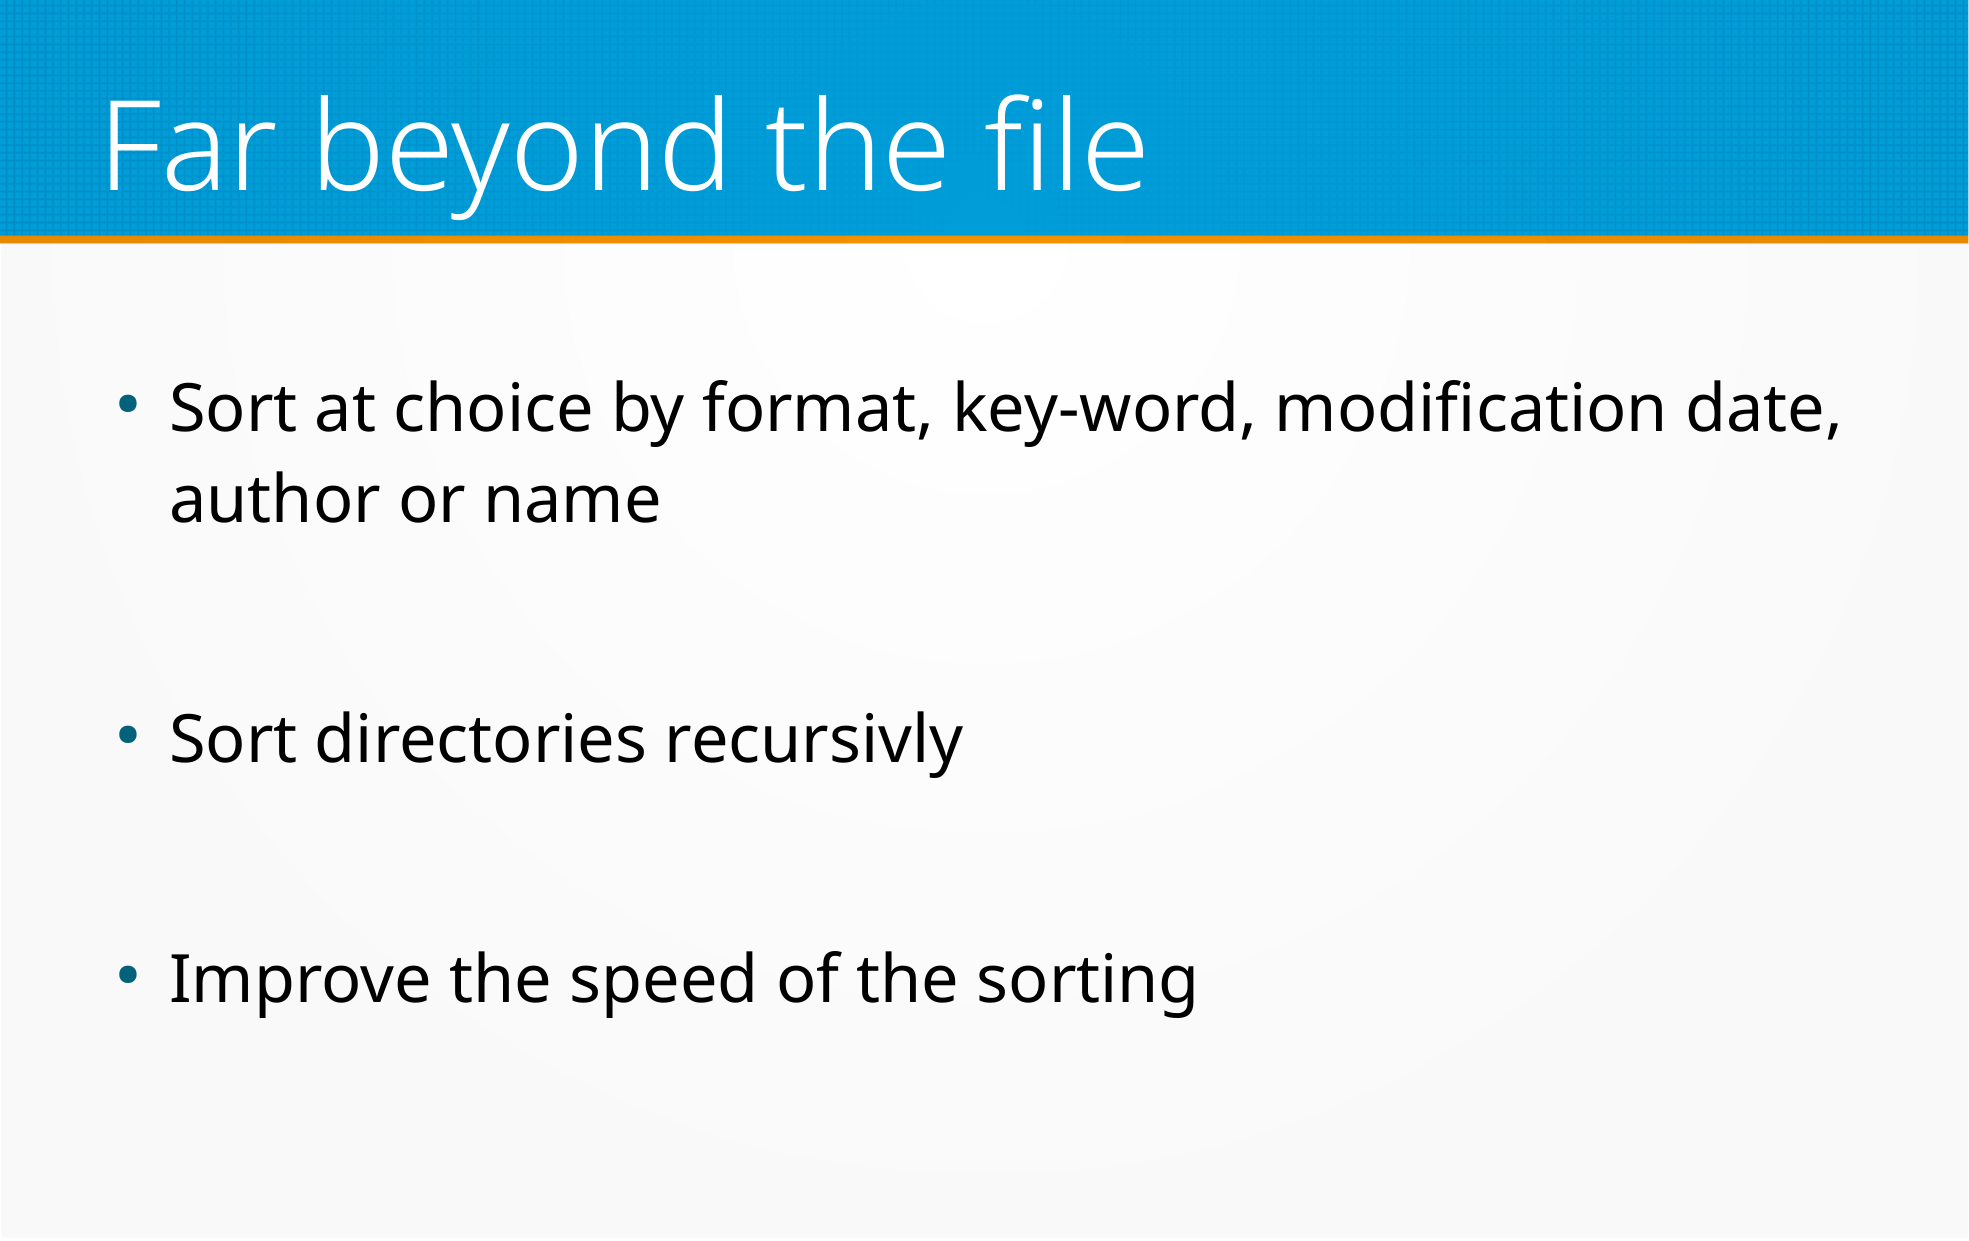

# Far beyond the file
Sort at choice by format, key-word, modification date, author or name
Sort directories recursivly
Improve the speed of the sorting